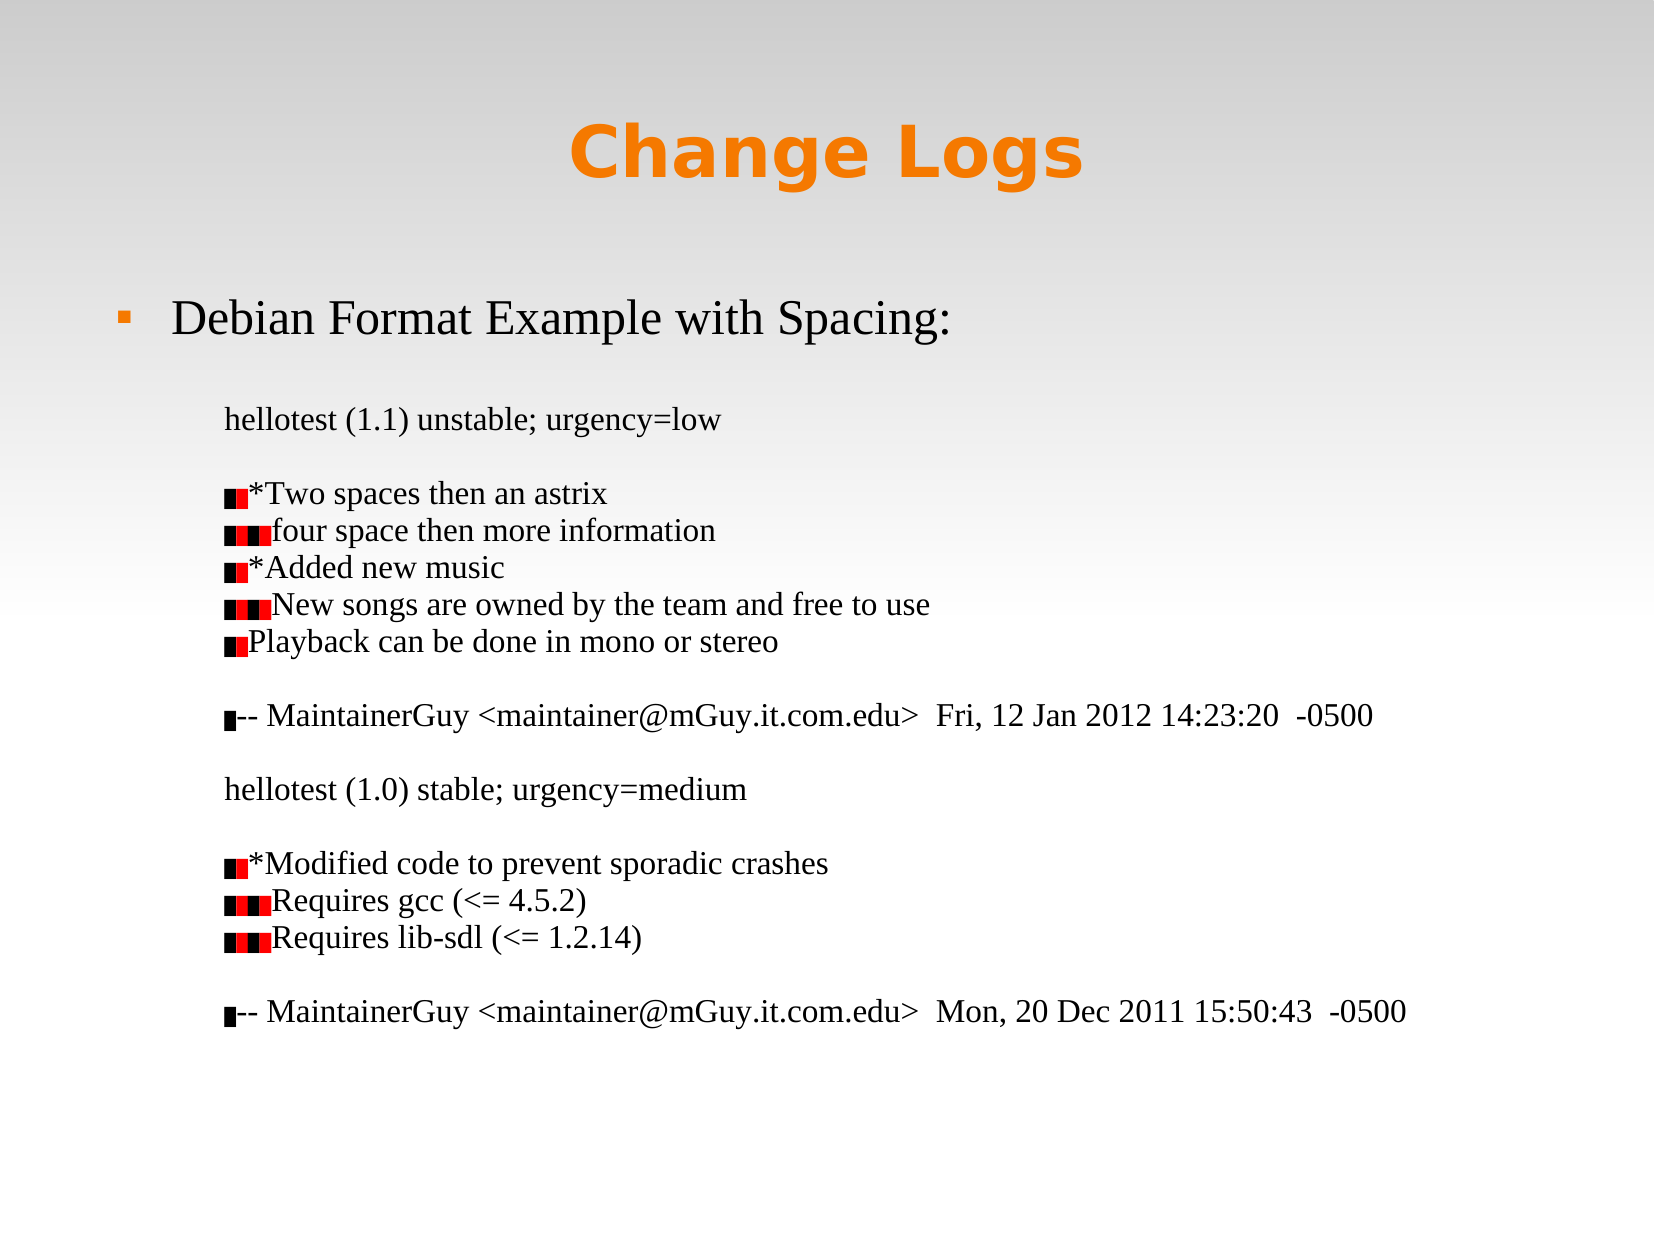

# Change Logs
Debian Format Example with Spacing:
hellotest (1.1) unstable; urgency=low
██*Two spaces then an astrix
████four space then more information
██*Added new music
████New songs are owned by the team and free to use
██Playback can be done in mono or stereo
█-- MaintainerGuy <maintainer@mGuy.it.com.edu> Fri, 12 Jan 2012 14:23:20 -0500
hellotest (1.0) stable; urgency=medium
██*Modified code to prevent sporadic crashes
████Requires gcc (<= 4.5.2)
████Requires lib-sdl (<= 1.2.14)
█-- MaintainerGuy <maintainer@mGuy.it.com.edu> Mon, 20 Dec 2011 15:50:43 -0500